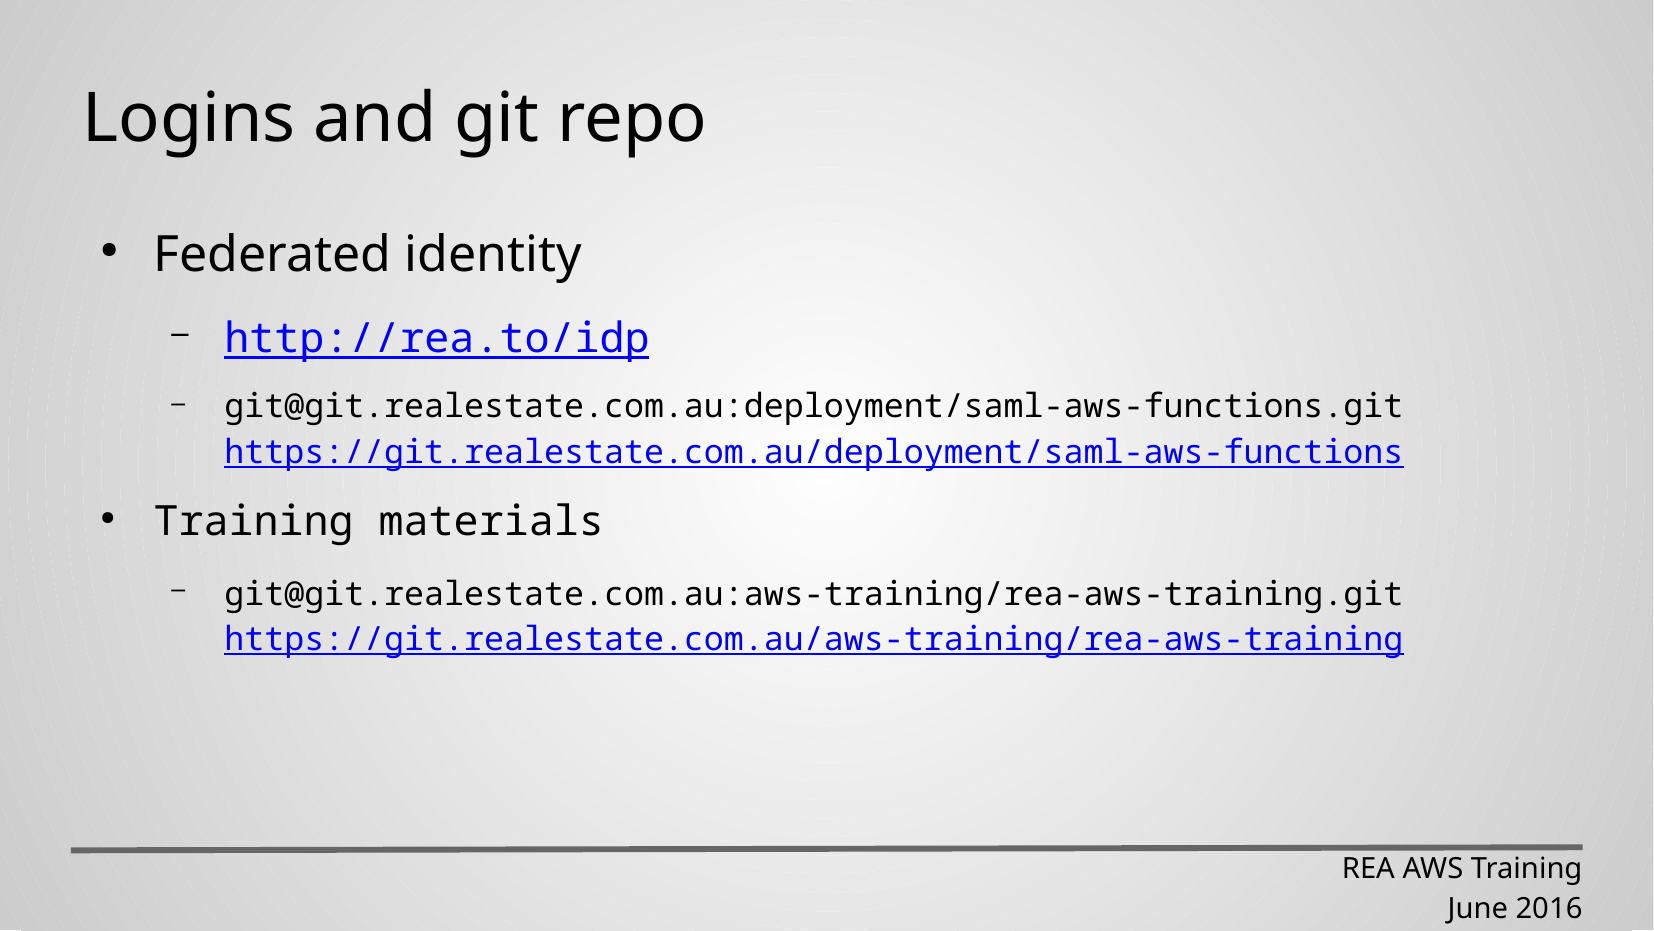

# Logins and git repo
Federated identity
http://rea.to/idp
git@git.realestate.com.au:deployment/saml-aws-functions.git
https://git.realestate.com.au/deployment/saml-aws-functions
Training materials
git@git.realestate.com.au:aws-training/rea-aws-training.git
https://git.realestate.com.au/aws-training/rea-aws-training
REA AWS Training